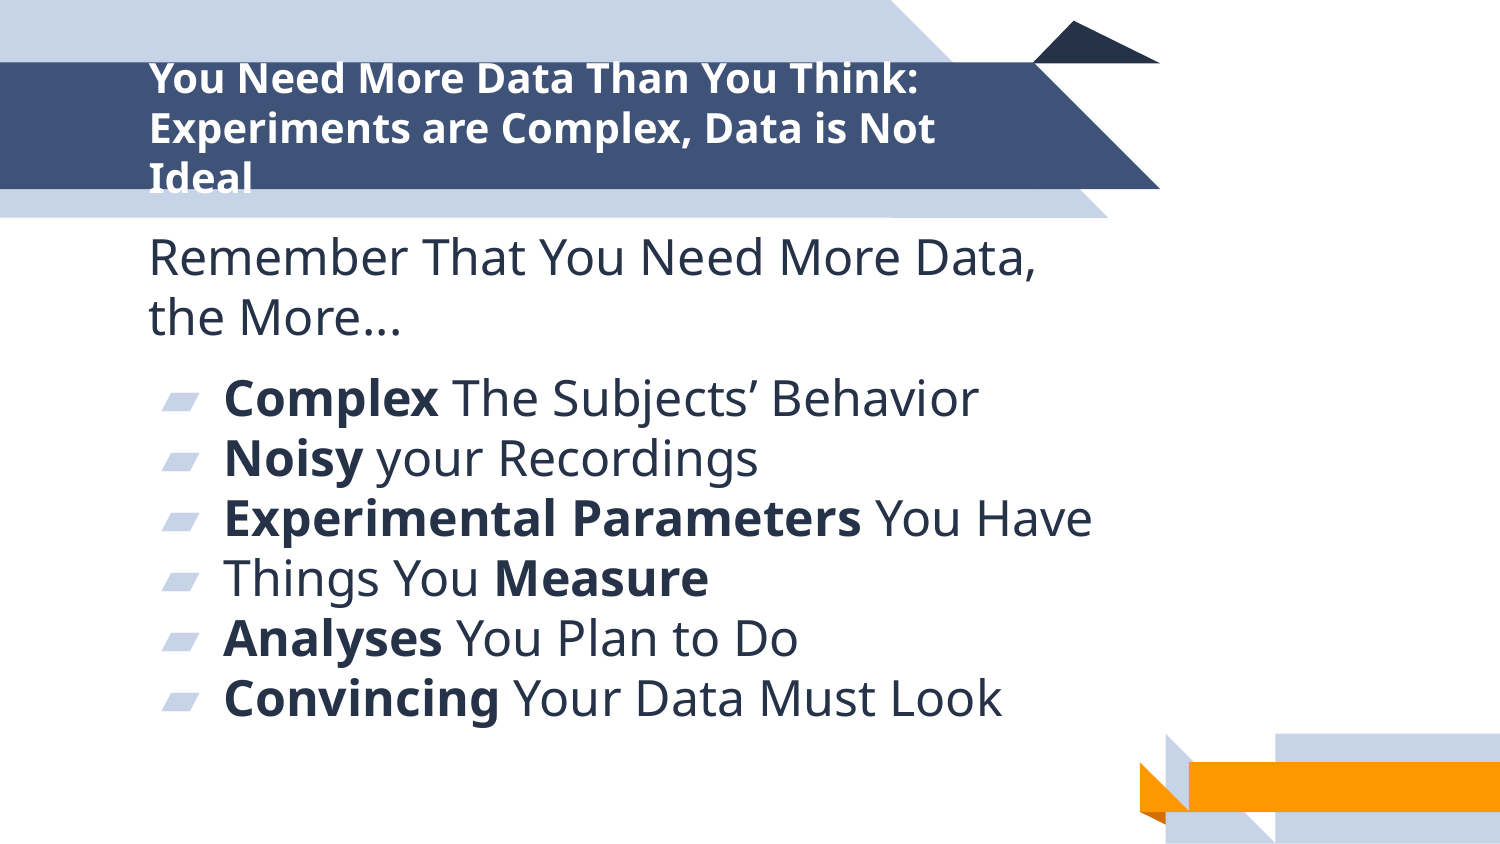

# You Need More Data Than You Think: Experiments are Complex, Data is Not Ideal
Remember That You Need More Data, the More...
Complex The Subjects’ Behavior
Noisy your Recordings
Experimental Parameters You Have
Things You Measure
Analyses You Plan to Do
Convincing Your Data Must Look